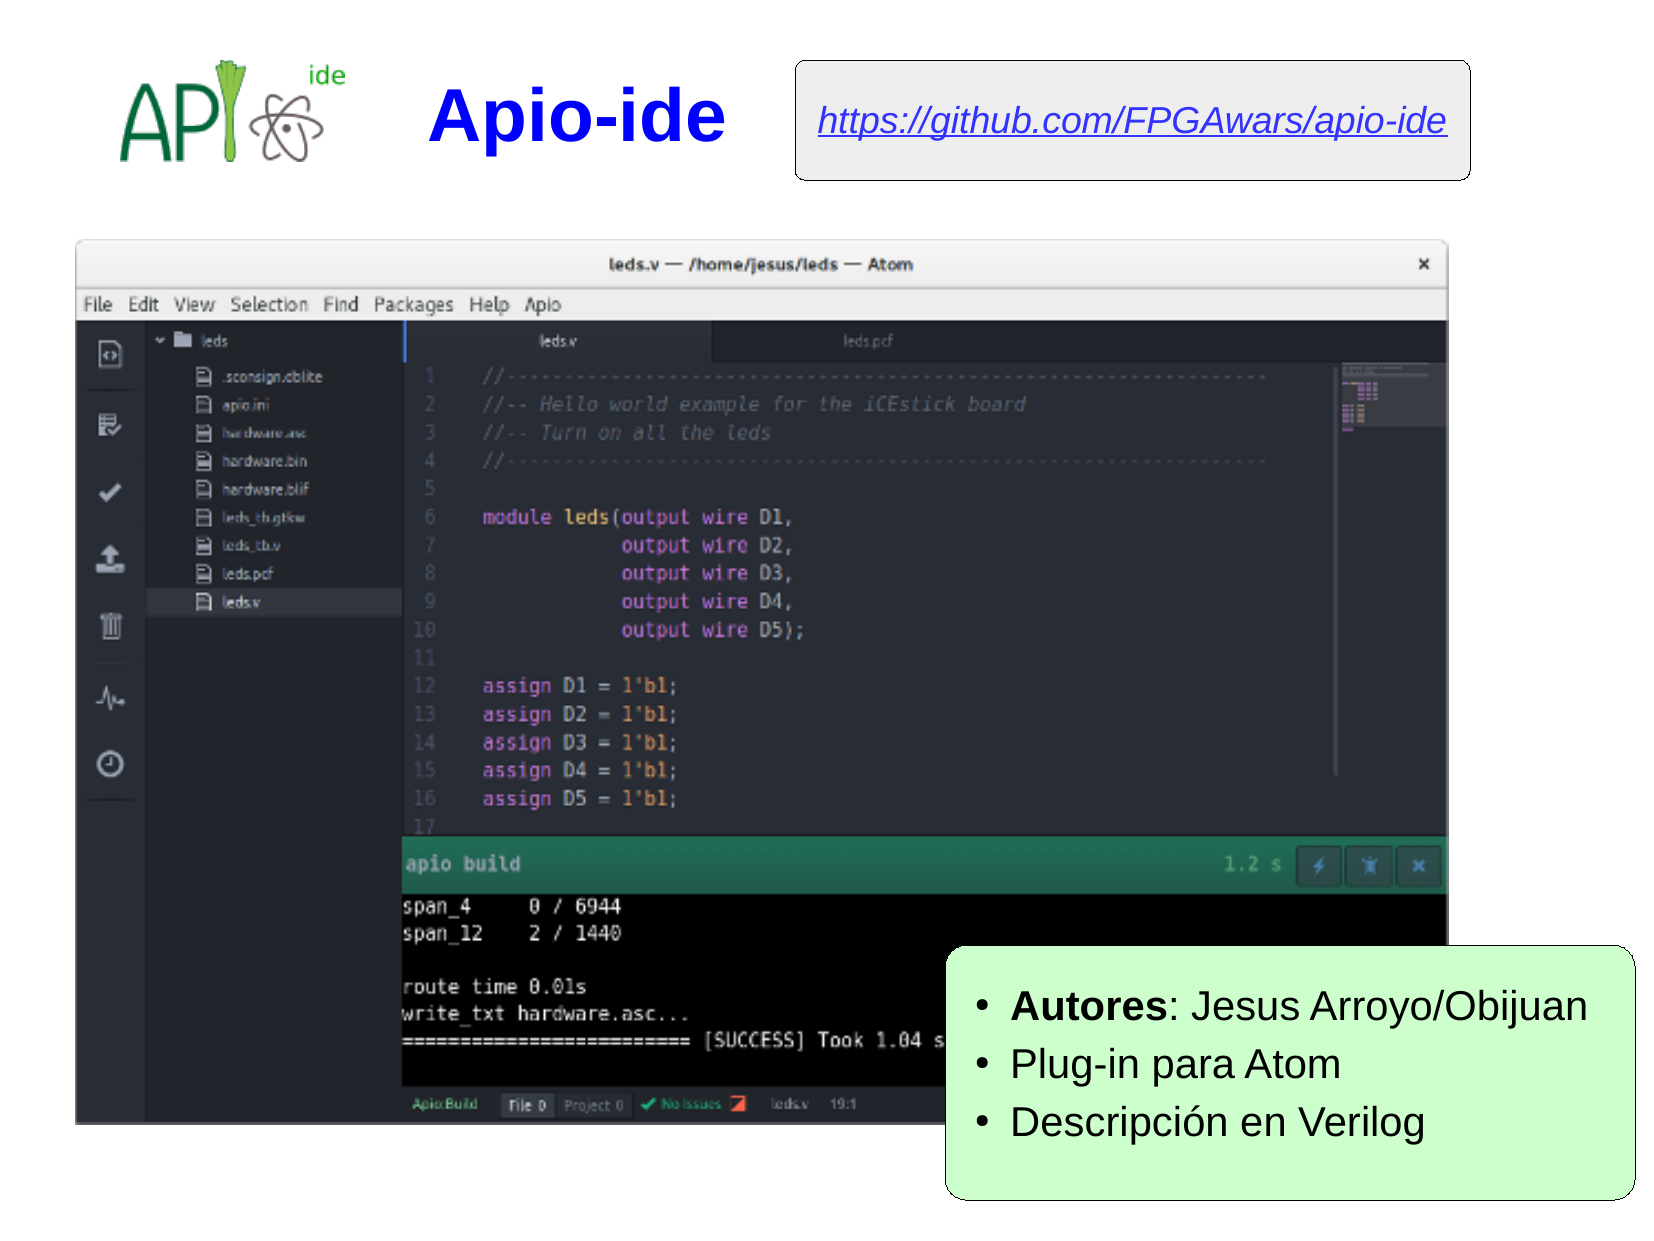

https://github.com/FPGAwars/apio-ide
Apio-ide
Autores: Jesus Arroyo/Obijuan
Plug-in para Atom
Descripción en Verilog